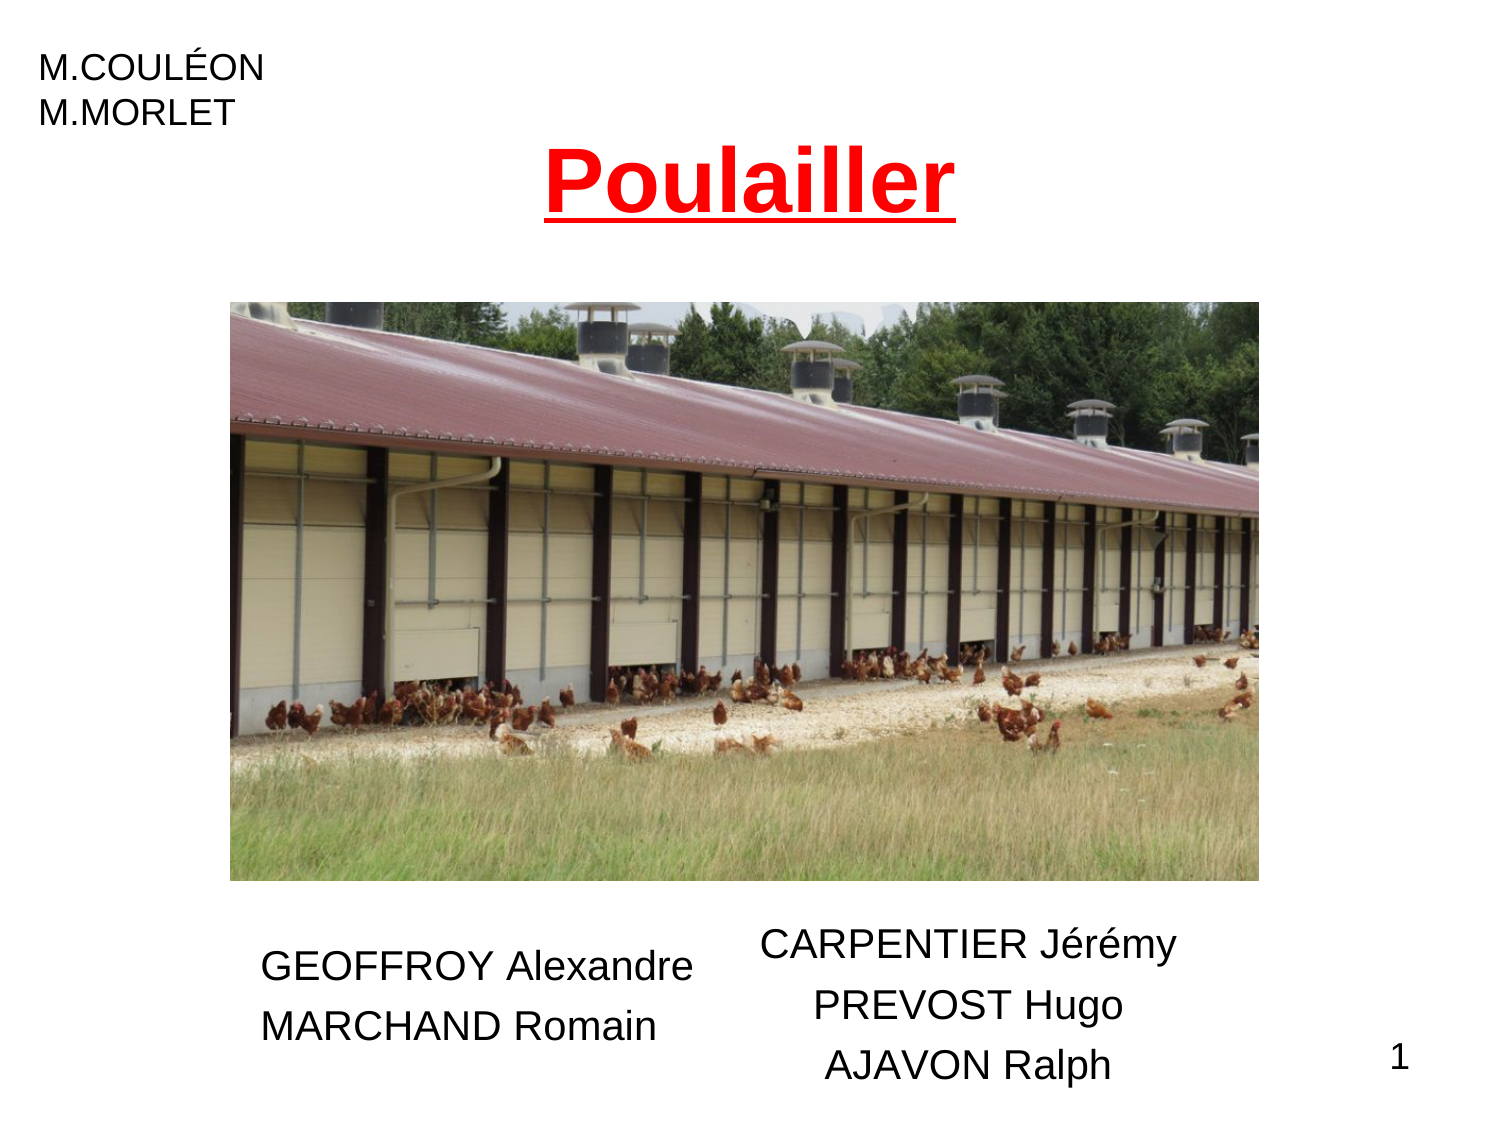

M.COULÉON
M.MORLET
Poulailler
# CARPENTIER Jérémy
PREVOST Hugo
AJAVON Ralph
GEOFFROY Alexandre
MARCHAND Romain
1